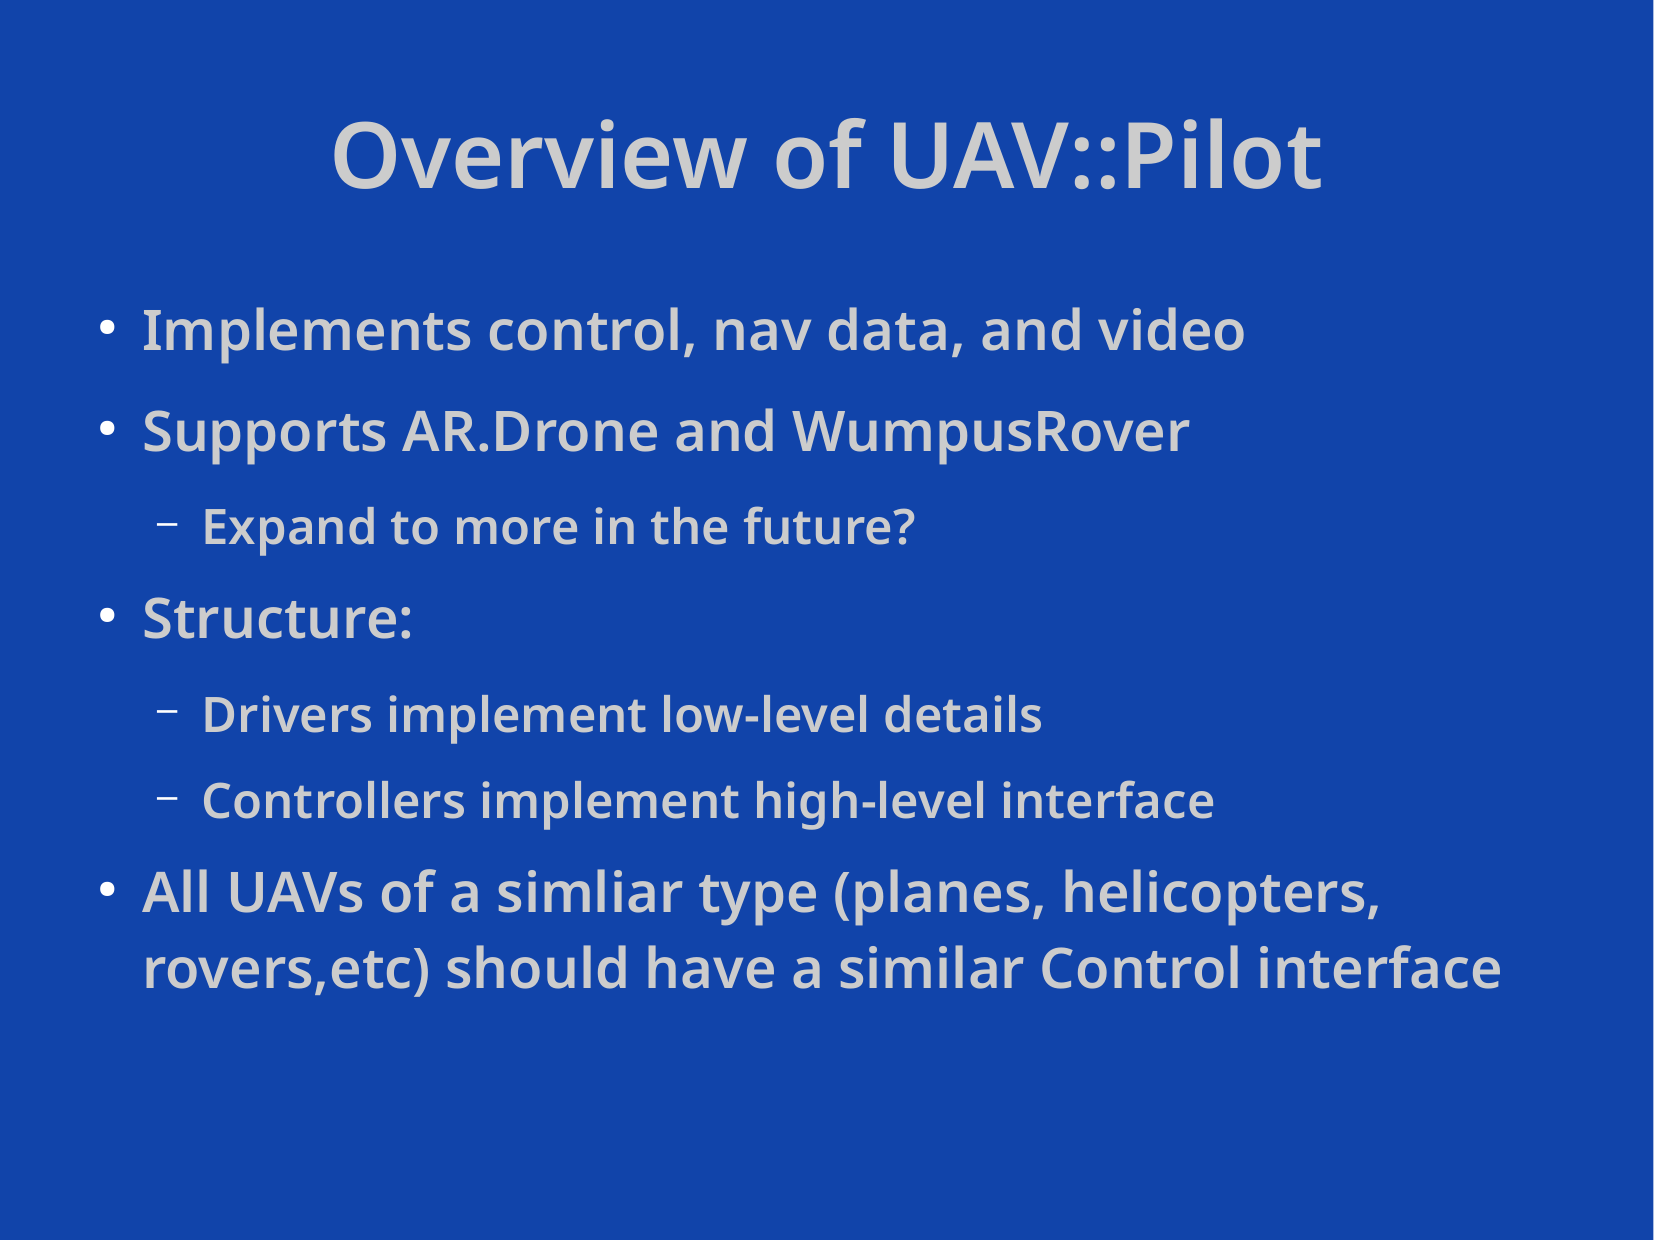

# Overview of UAV::Pilot
Implements control, nav data, and video
Supports AR.Drone and WumpusRover
Expand to more in the future?
Structure:
Drivers implement low-level details
Controllers implement high-level interface
All UAVs of a simliar type (planes, helicopters, rovers,etc) should have a similar Control interface